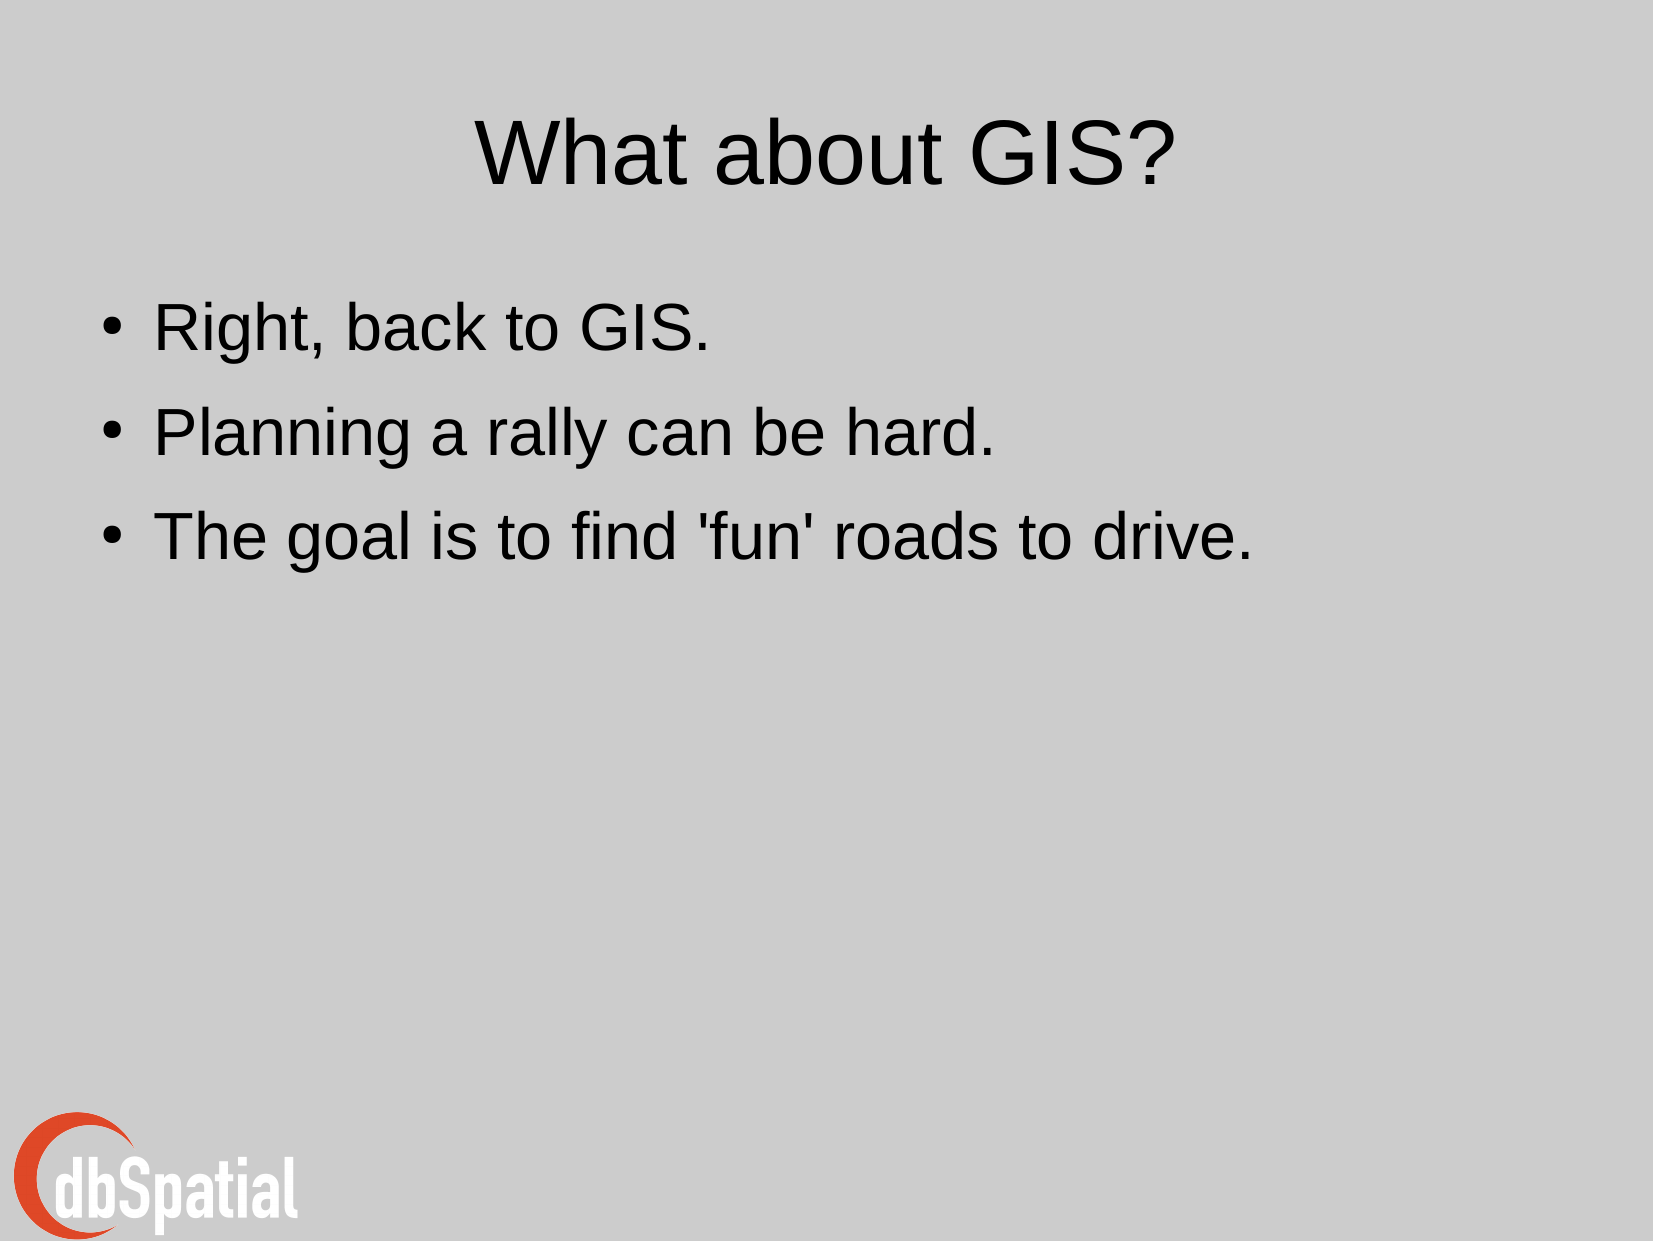

# What about GIS?
Right, back to GIS.
Planning a rally can be hard.
The goal is to find 'fun' roads to drive.